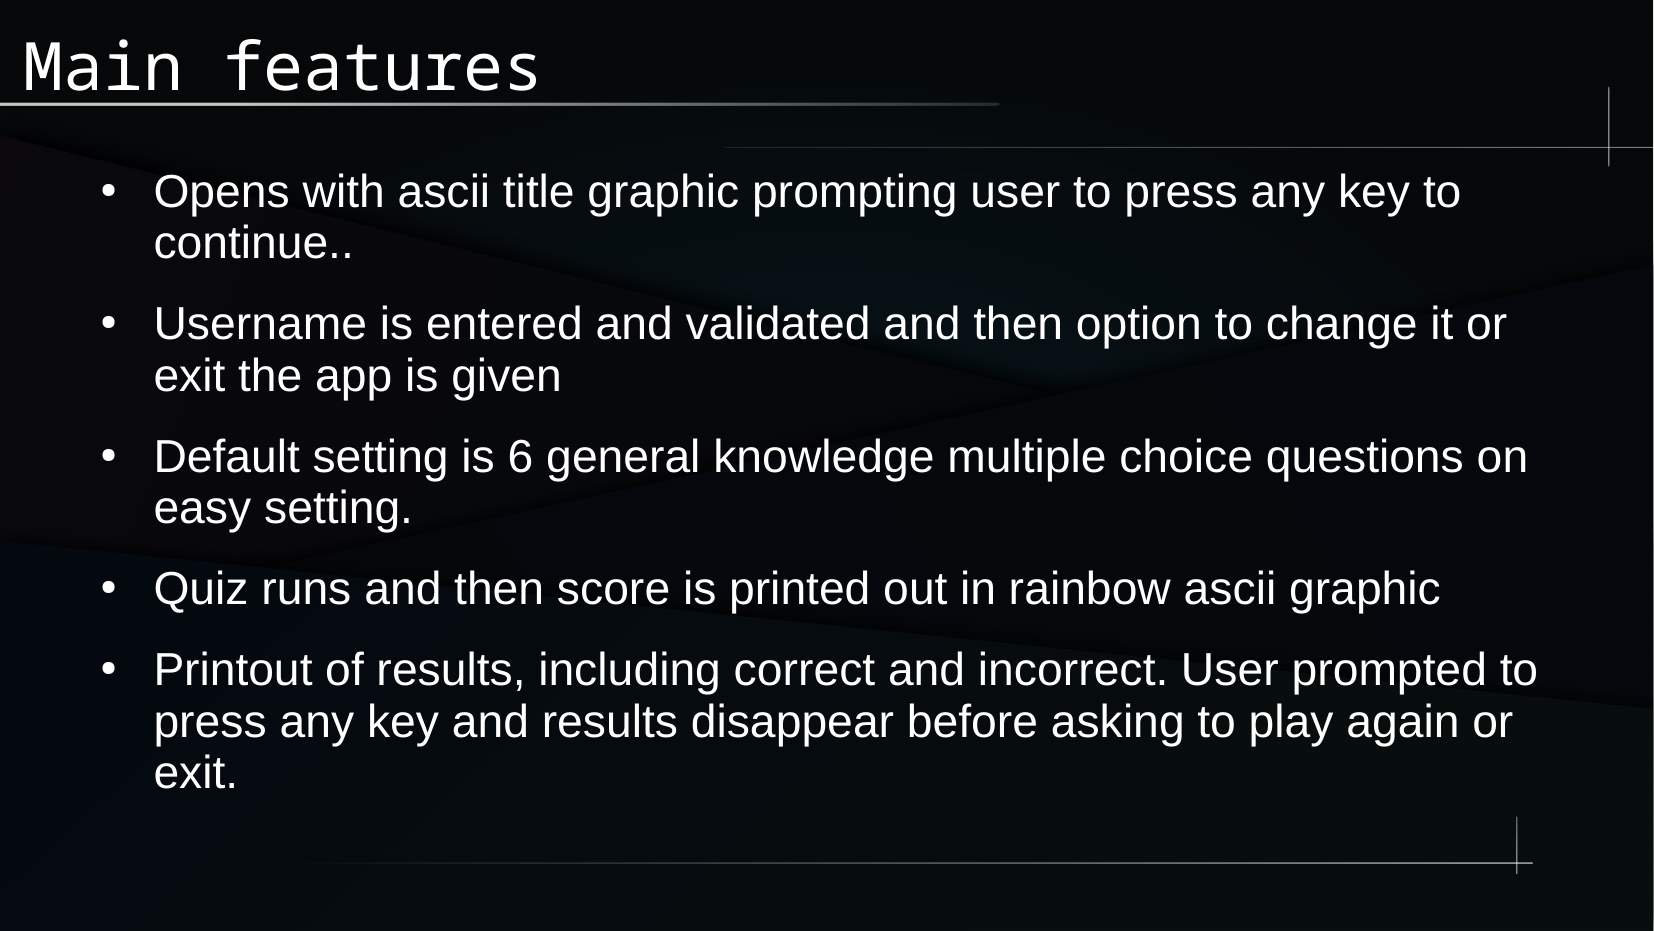

# Main features
Opens with ascii title graphic prompting user to press any key to continue..
Username is entered and validated and then option to change it or exit the app is given
Default setting is 6 general knowledge multiple choice questions on easy setting.
Quiz runs and then score is printed out in rainbow ascii graphic
Printout of results, including correct and incorrect. User prompted to press any key and results disappear before asking to play again or exit.